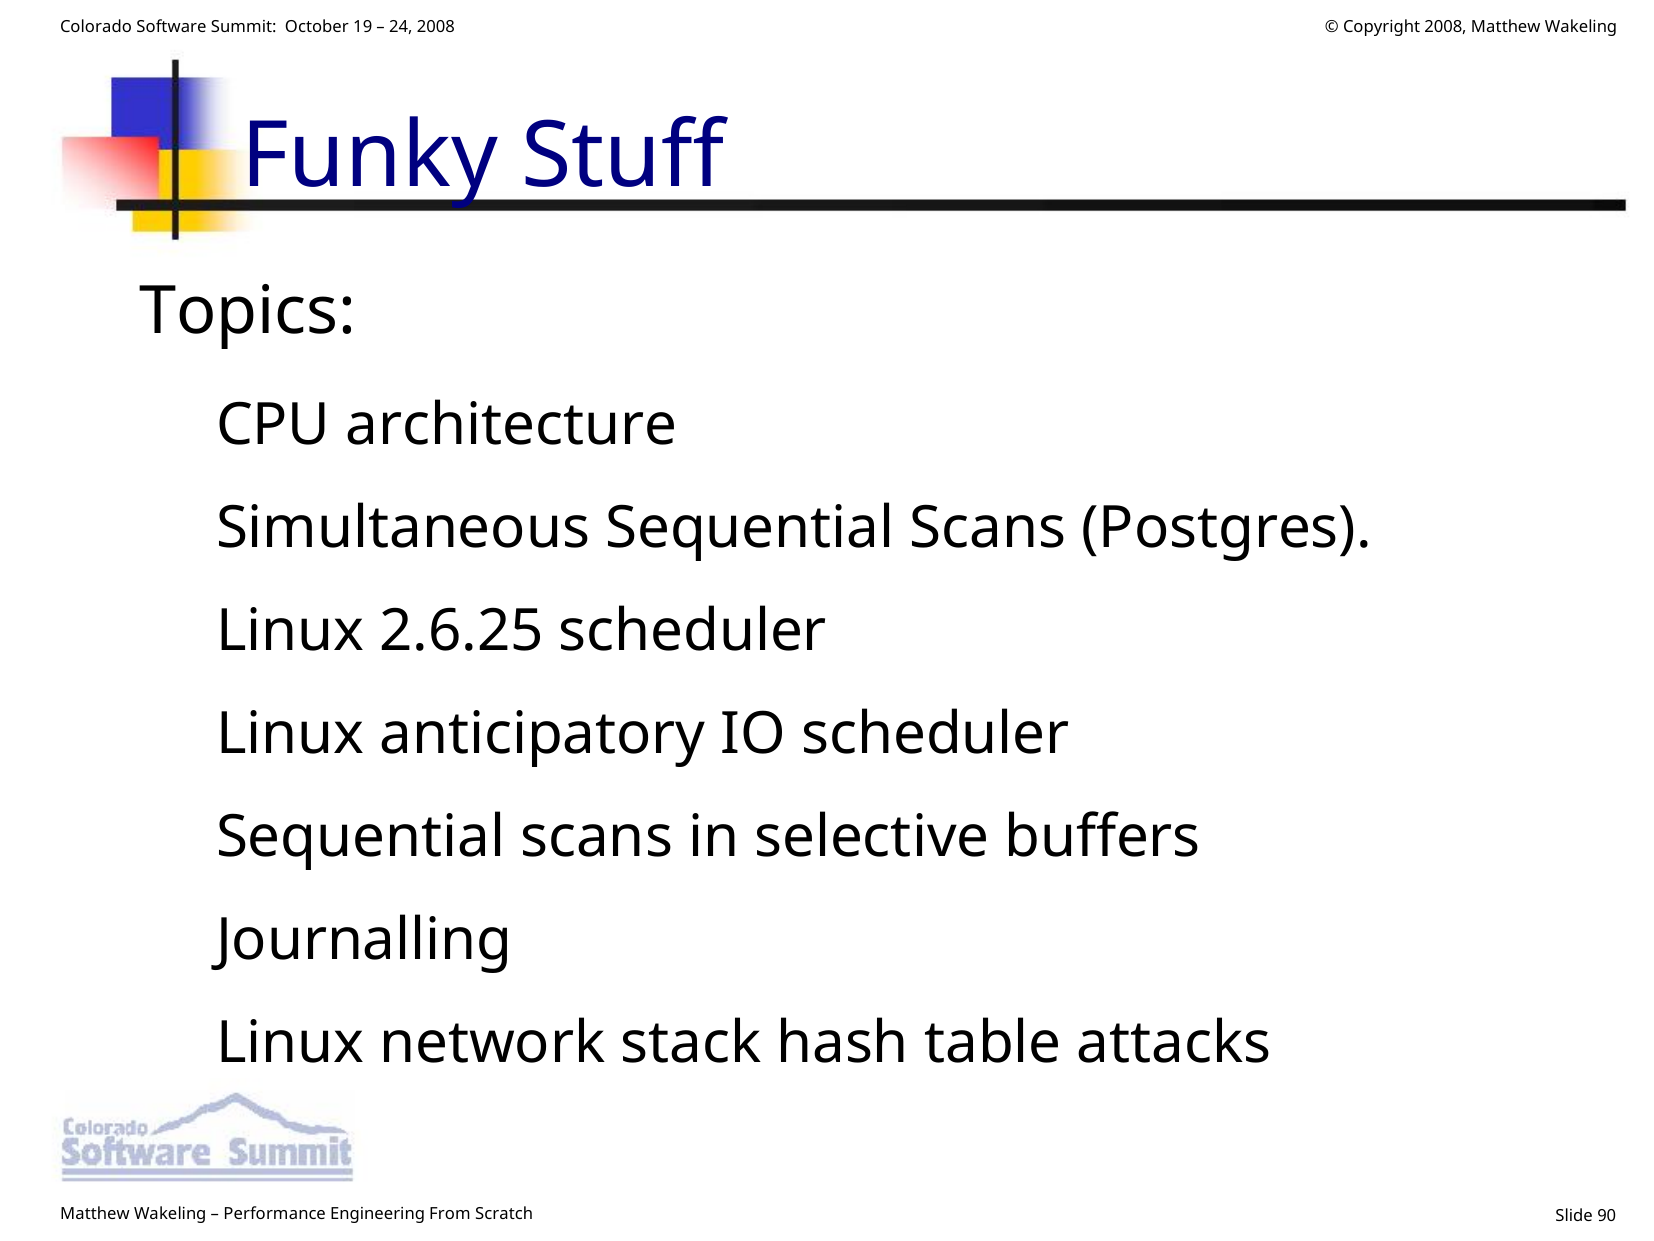

# Funky Stuff
Topics:
CPU architecture
Simultaneous Sequential Scans (Postgres).
Linux 2.6.25 scheduler
Linux anticipatory IO scheduler
Sequential scans in selective buffers
Journalling
Linux network stack hash table attacks